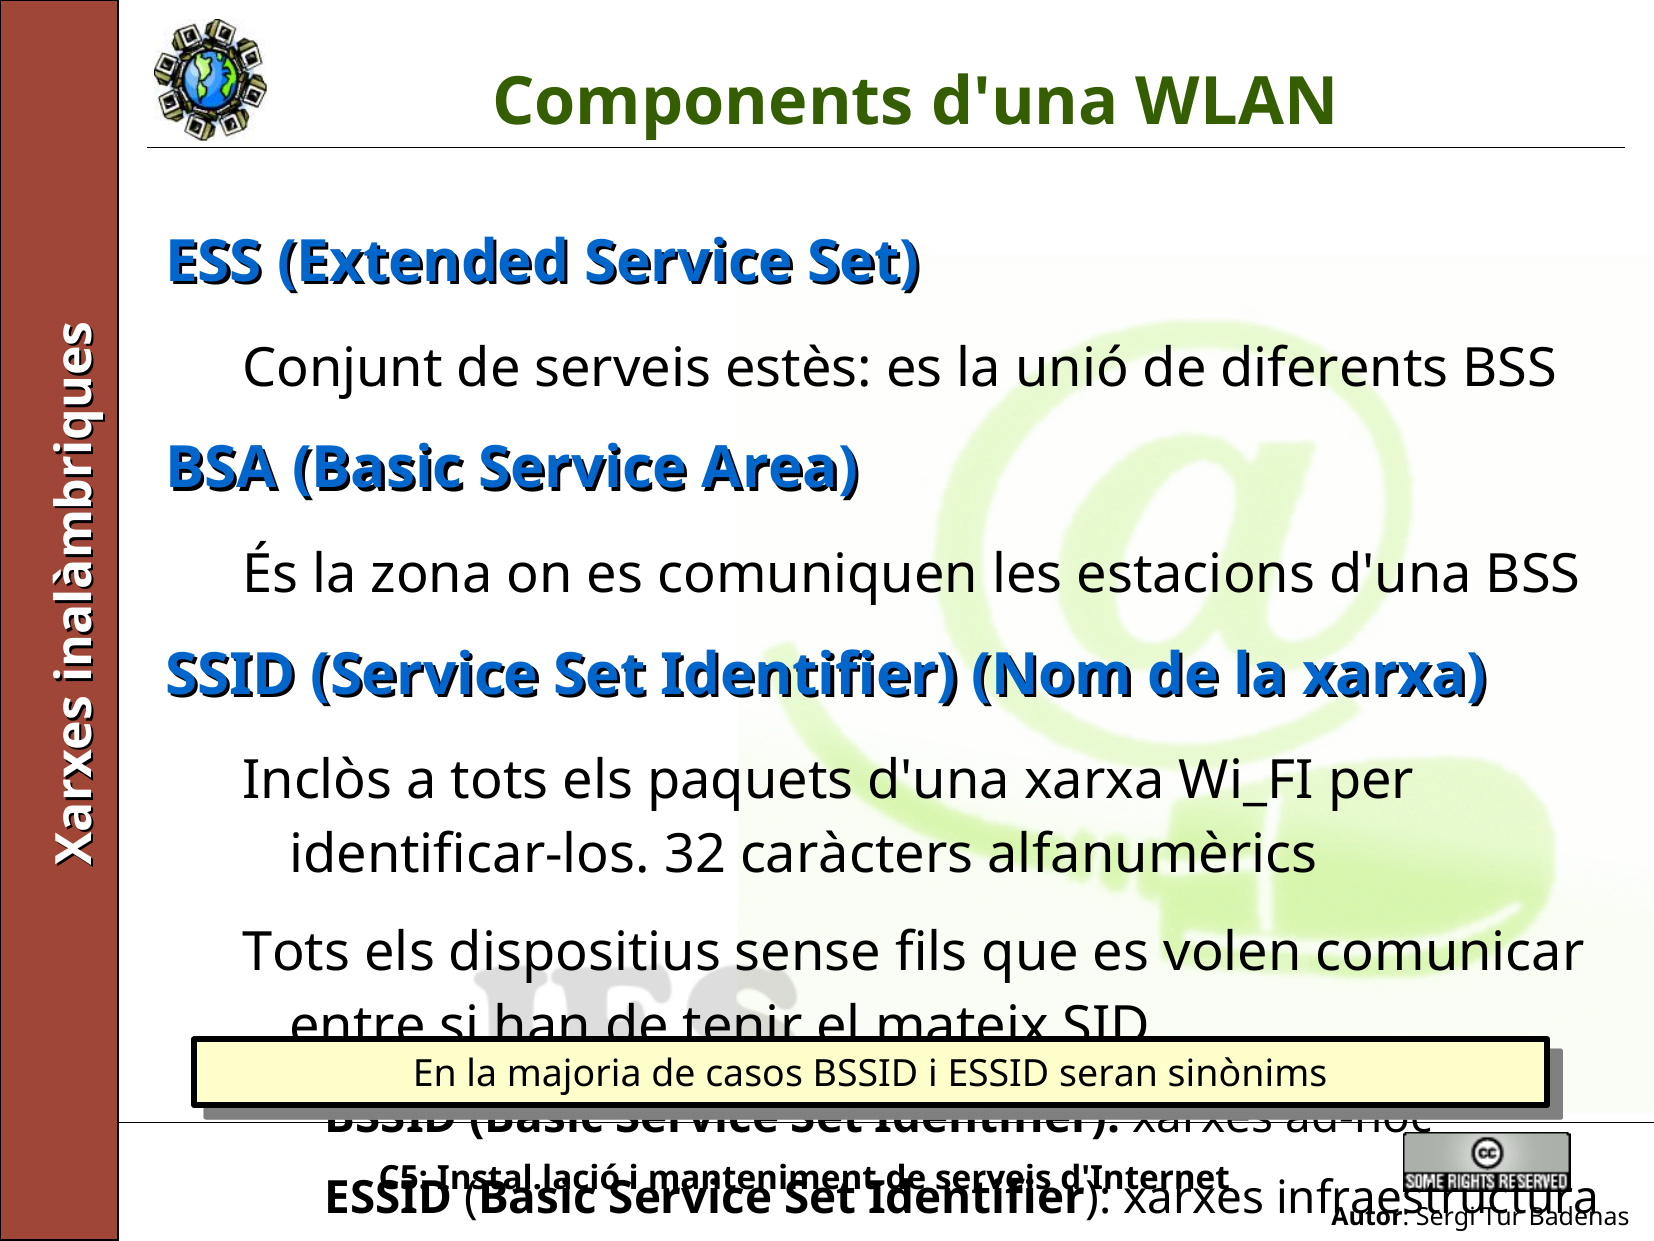

# Components d'una WLAN
ESS (Extended Service Set)
Conjunt de serveis estès: es la unió de diferents BSS
BSA (Basic Service Area)
És la zona on es comuniquen les estacions d'una BSS
SSID (Service Set Identifier) (Nom de la xarxa)
Inclòs a tots els paquets d'una xarxa Wi_FI per identificar-los. 32 caràcters alfanumèrics
Tots els dispositius sense fils que es volen comunicar entre si han de tenir el mateix SID
BSSID (Basic Service Set Identifier): xarxes ad-hoc
ESSID (Basic Service Set Identifier): xarxes infraestructura
En la majoria de casos BSSID i ESSID seran sinònims